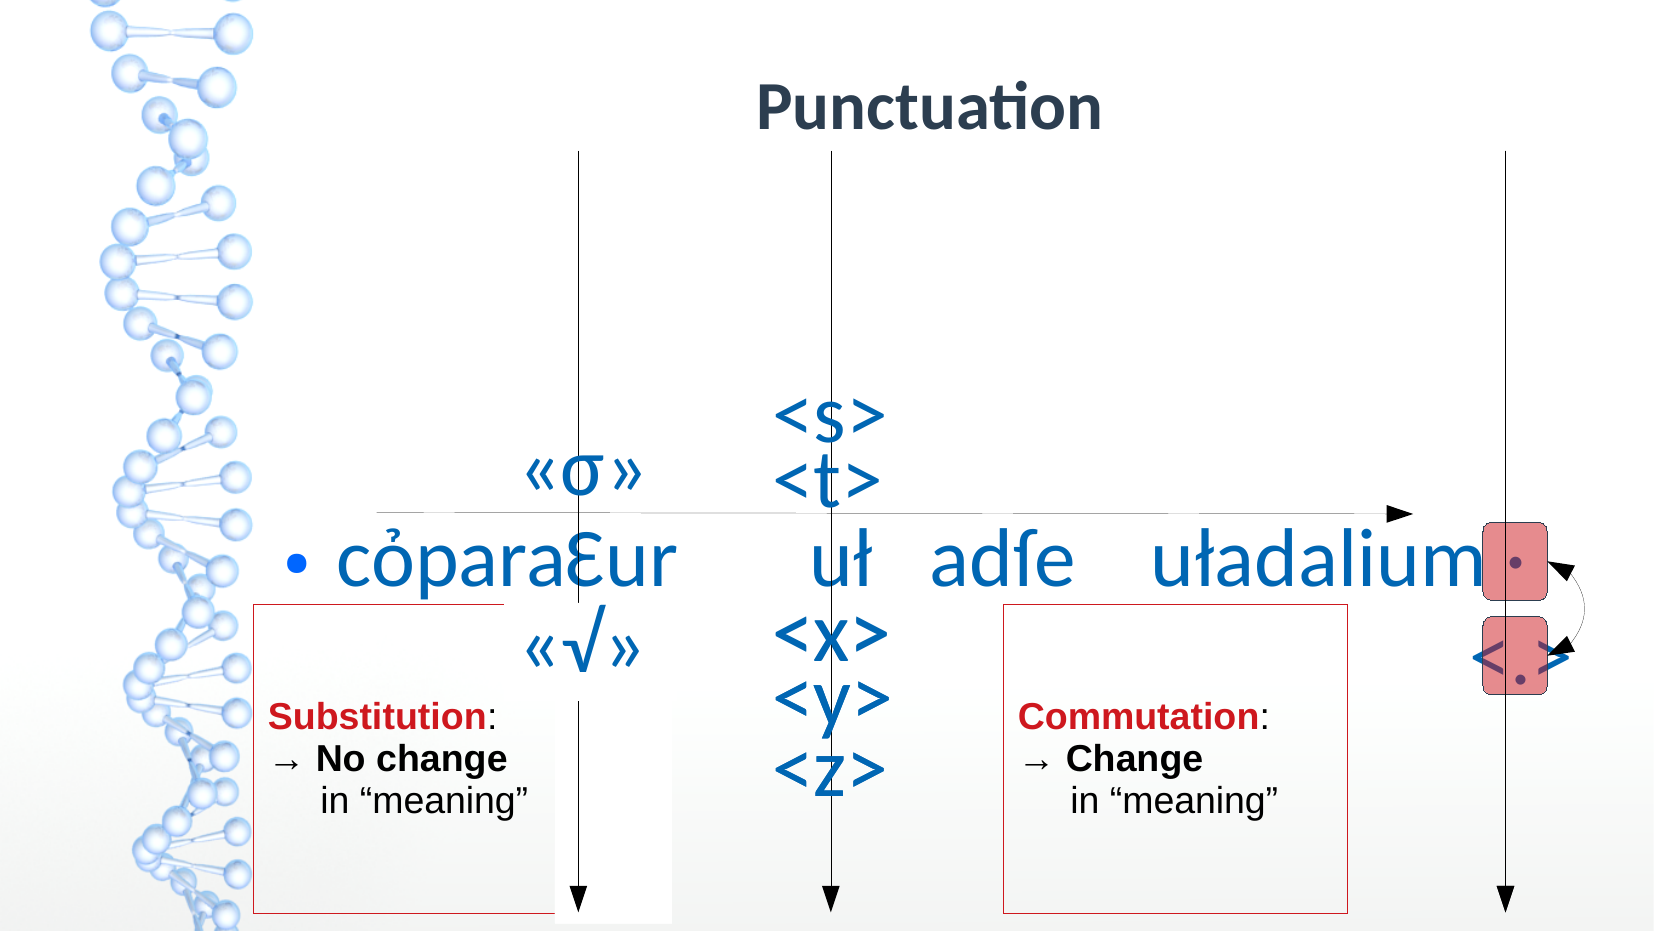

# Punctuation
<s>
«σ»
<t>
cỏparaƐur uł adſe uładalium ·
<x>
<x>
«√»
Substitution:
→ No change
 in “meaning”
Commutation:
→ Change
 in “meaning”
<y>
<z>
«√»
<.>
<y>
<z>